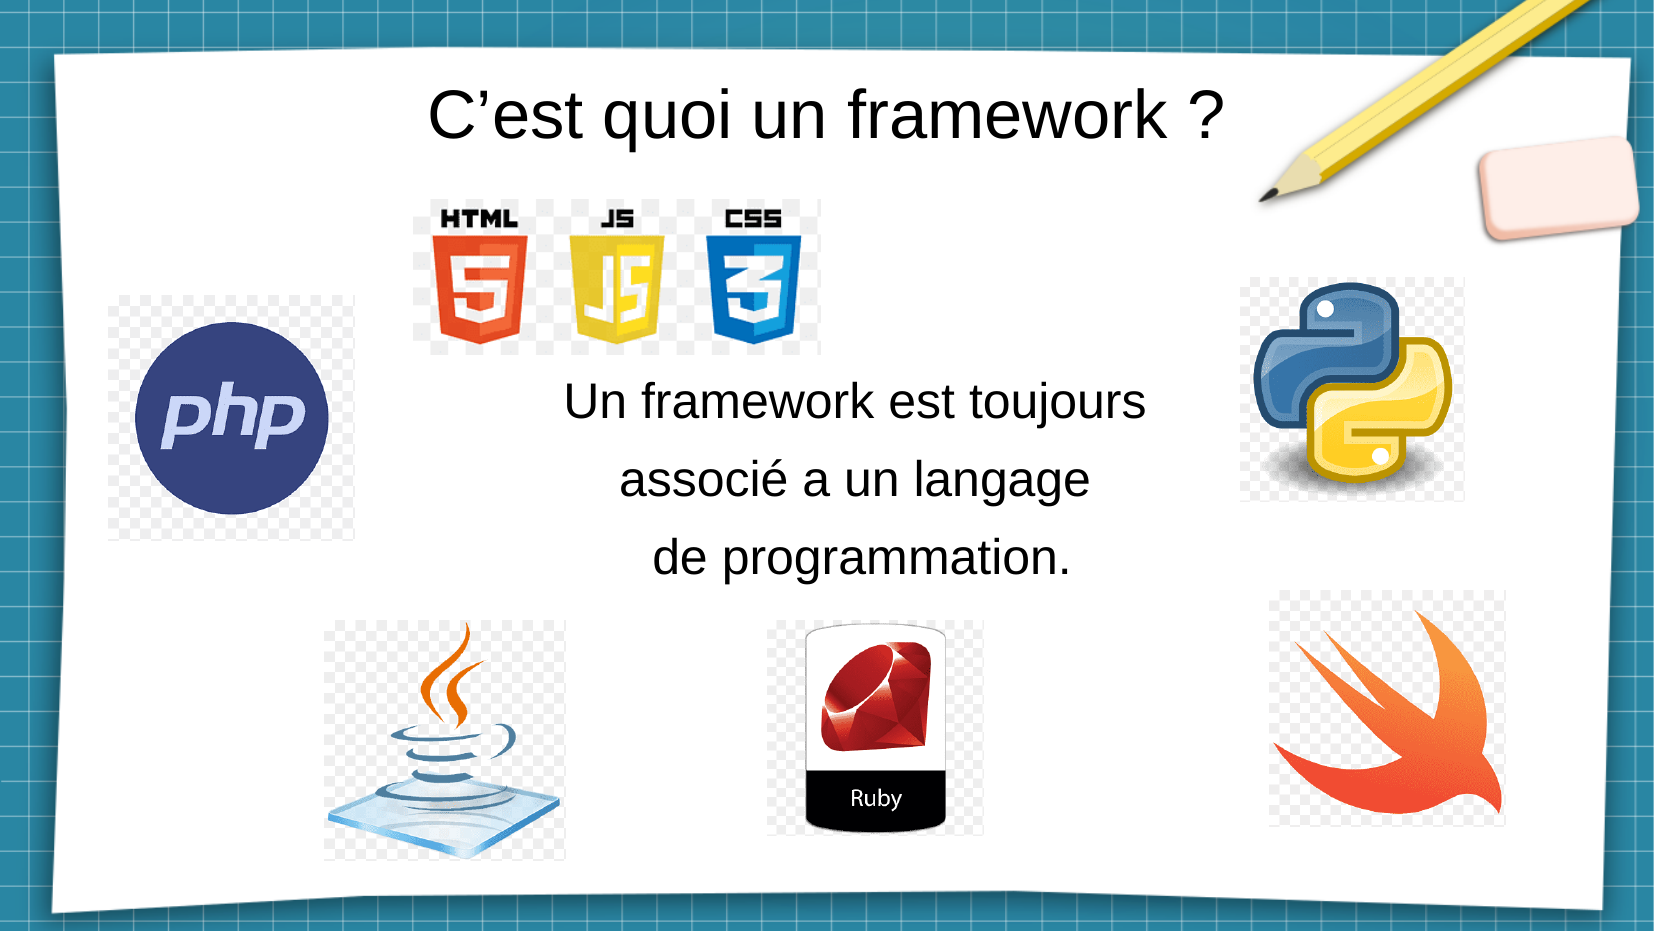

# C’est quoi un framework ?
Un framework est toujours
associé a un langage
de programmation.